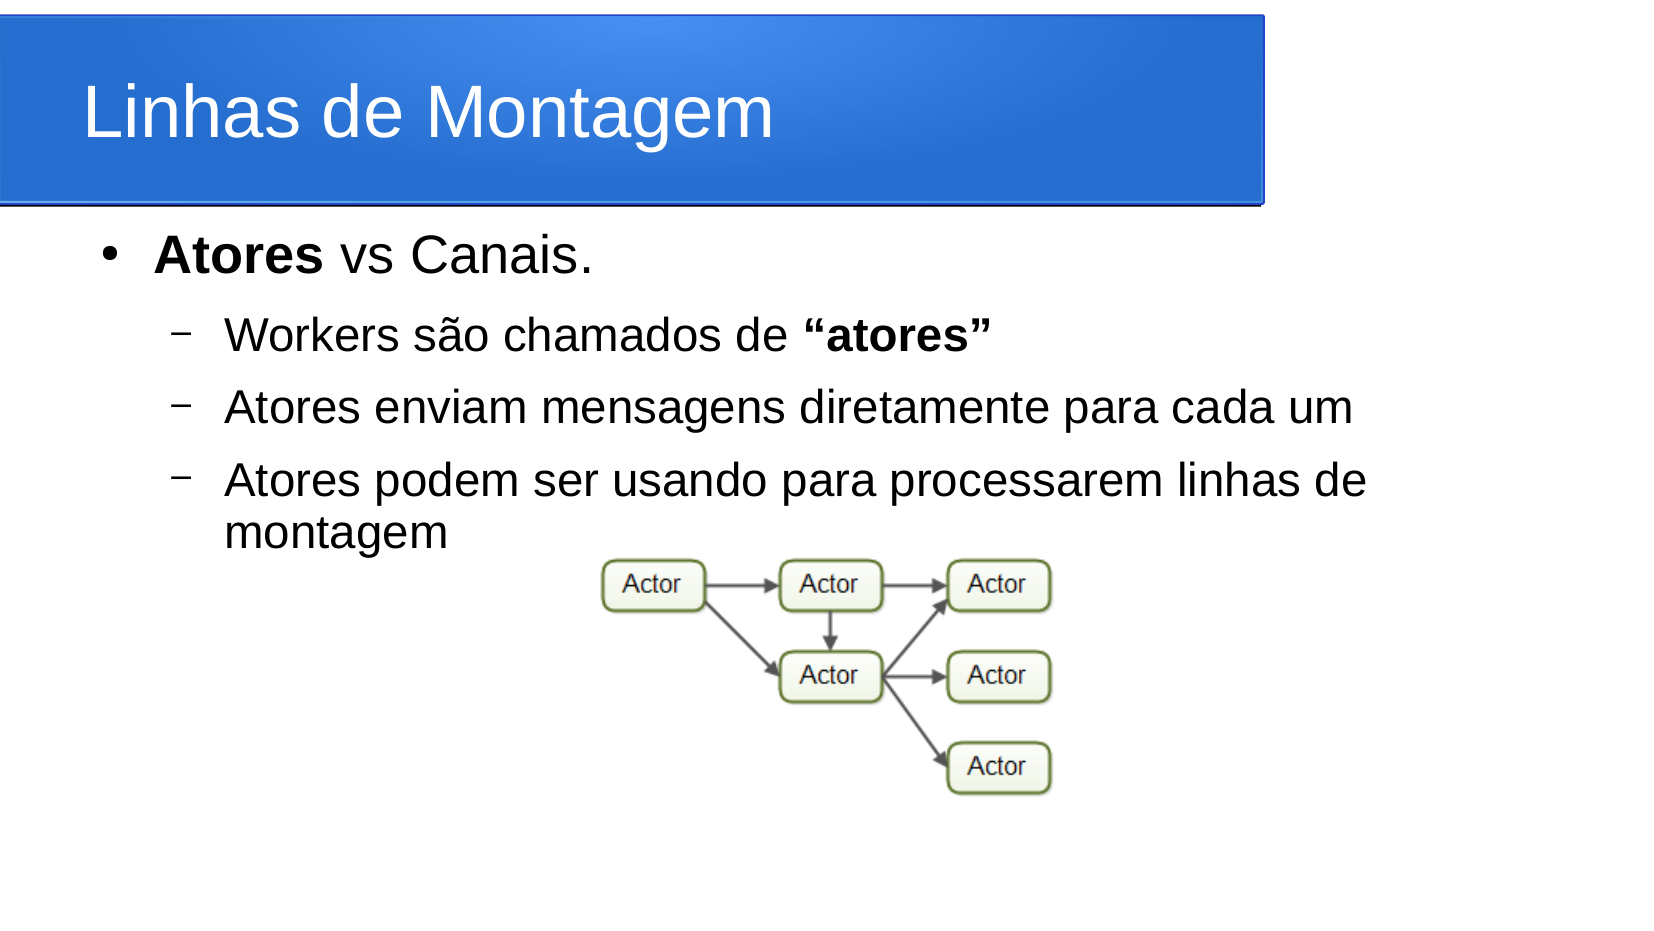

# Linhas de Montagem
Atores vs Canais.
Workers são chamados de “atores”
Atores enviam mensagens diretamente para cada um
Atores podem ser usando para processarem linhas de montagem